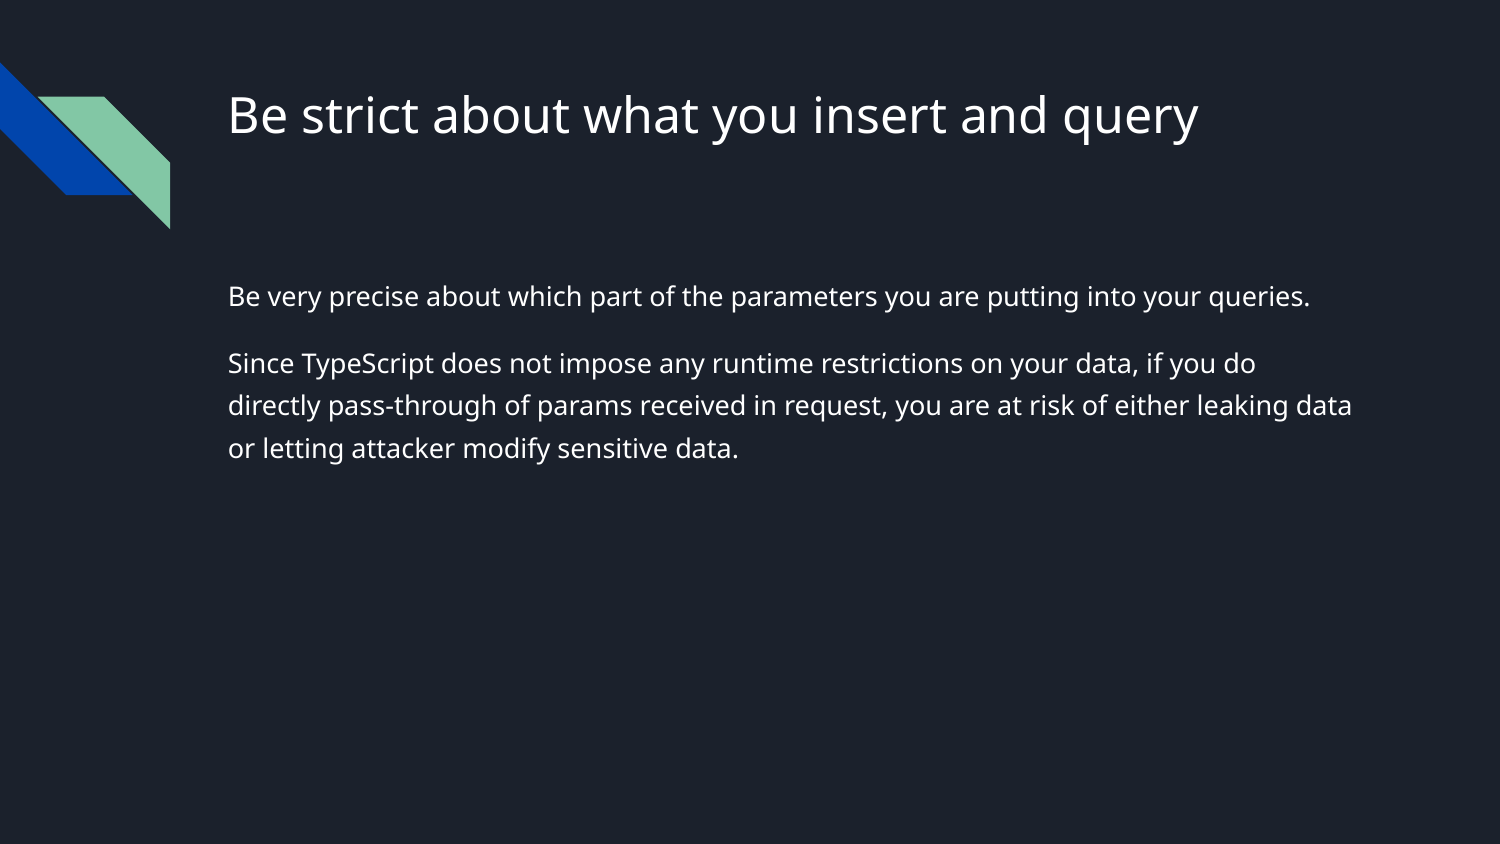

# Be strict about what you insert and query
Be very precise about which part of the parameters you are putting into your queries.
Since TypeScript does not impose any runtime restrictions on your data, if you do directly pass-through of params received in request, you are at risk of either leaking data or letting attacker modify sensitive data.